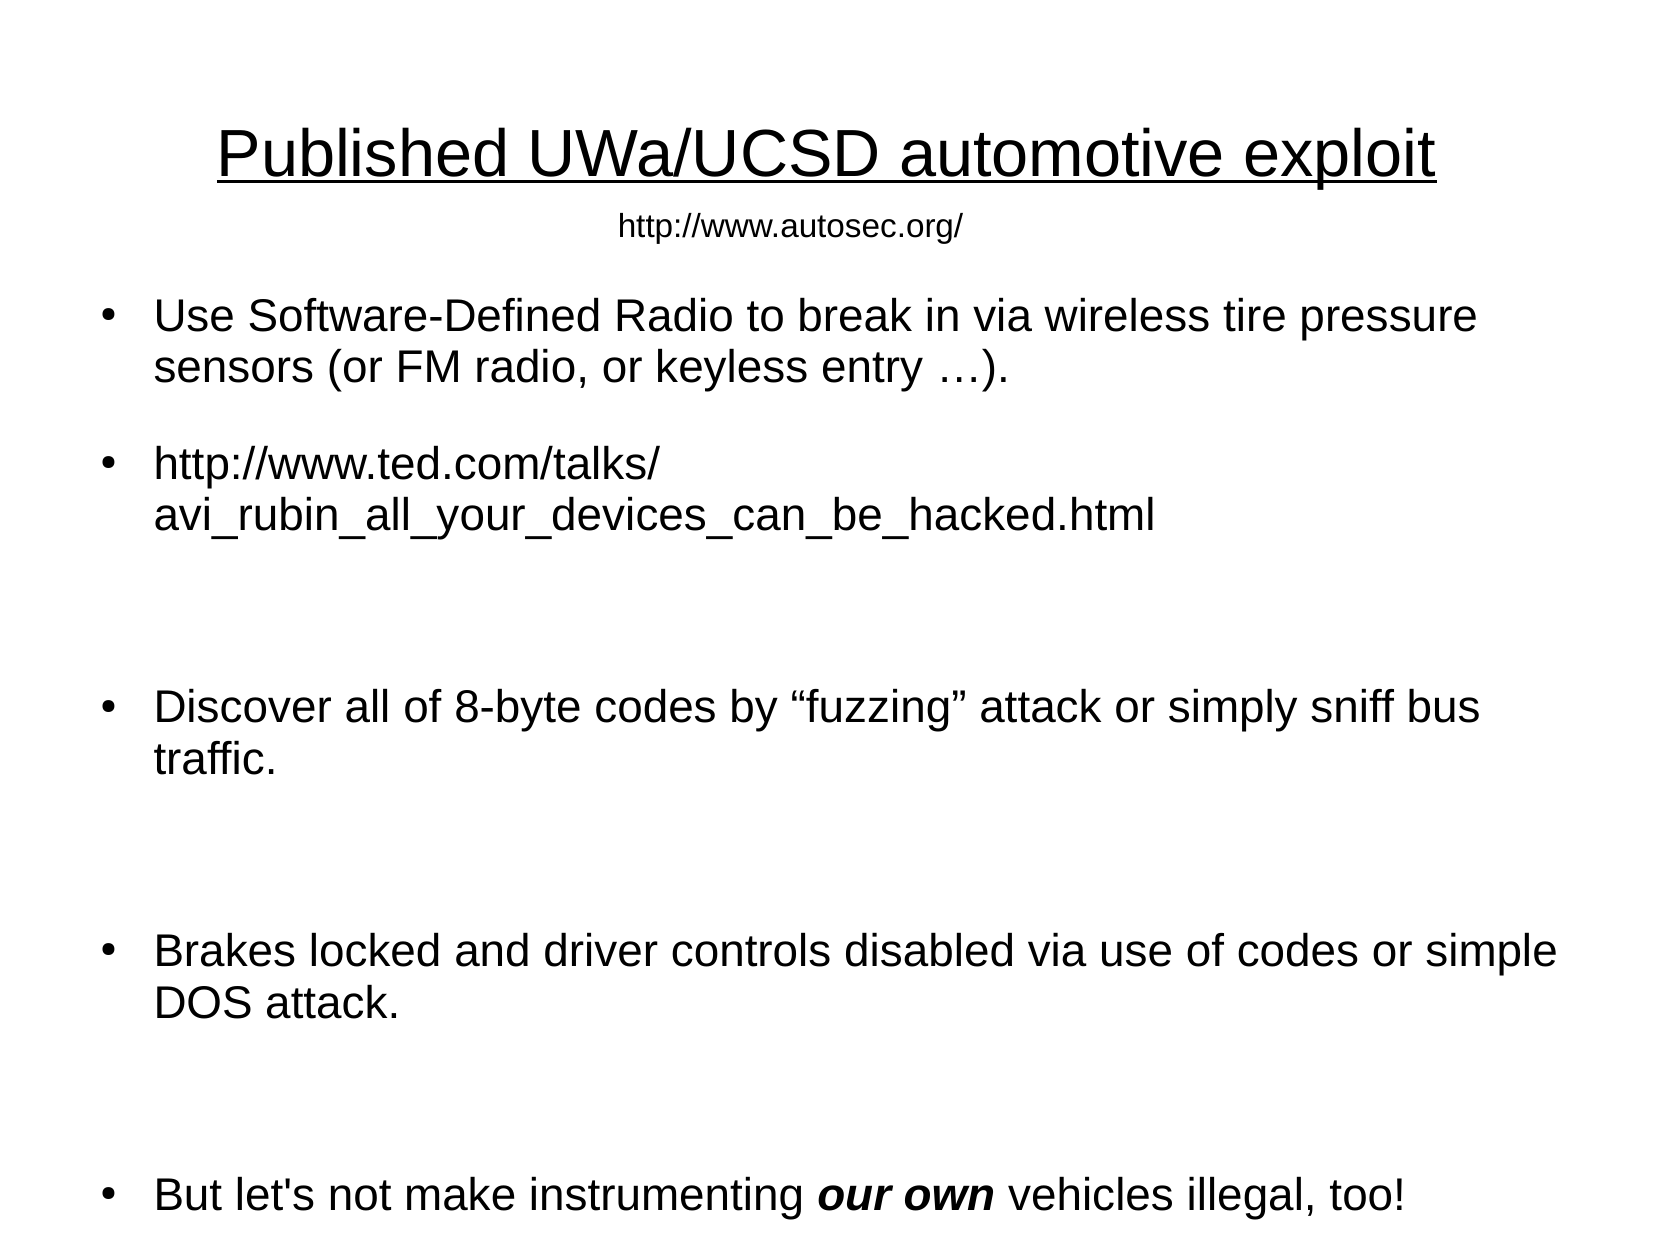

# Published UWa/UCSD automotive exploit
http://www.autosec.org/
Use Software-Defined Radio to break in via wireless tire pressure sensors (or FM radio, or keyless entry …).
http://www.ted.com/talks/avi_rubin_all_your_devices_can_be_hacked.html
Discover all of 8-byte codes by “fuzzing” attack or simply sniff bus traffic.
Brakes locked and driver controls disabled via use of codes or simple DOS attack.
But let's not make instrumenting our own vehicles illegal, too!